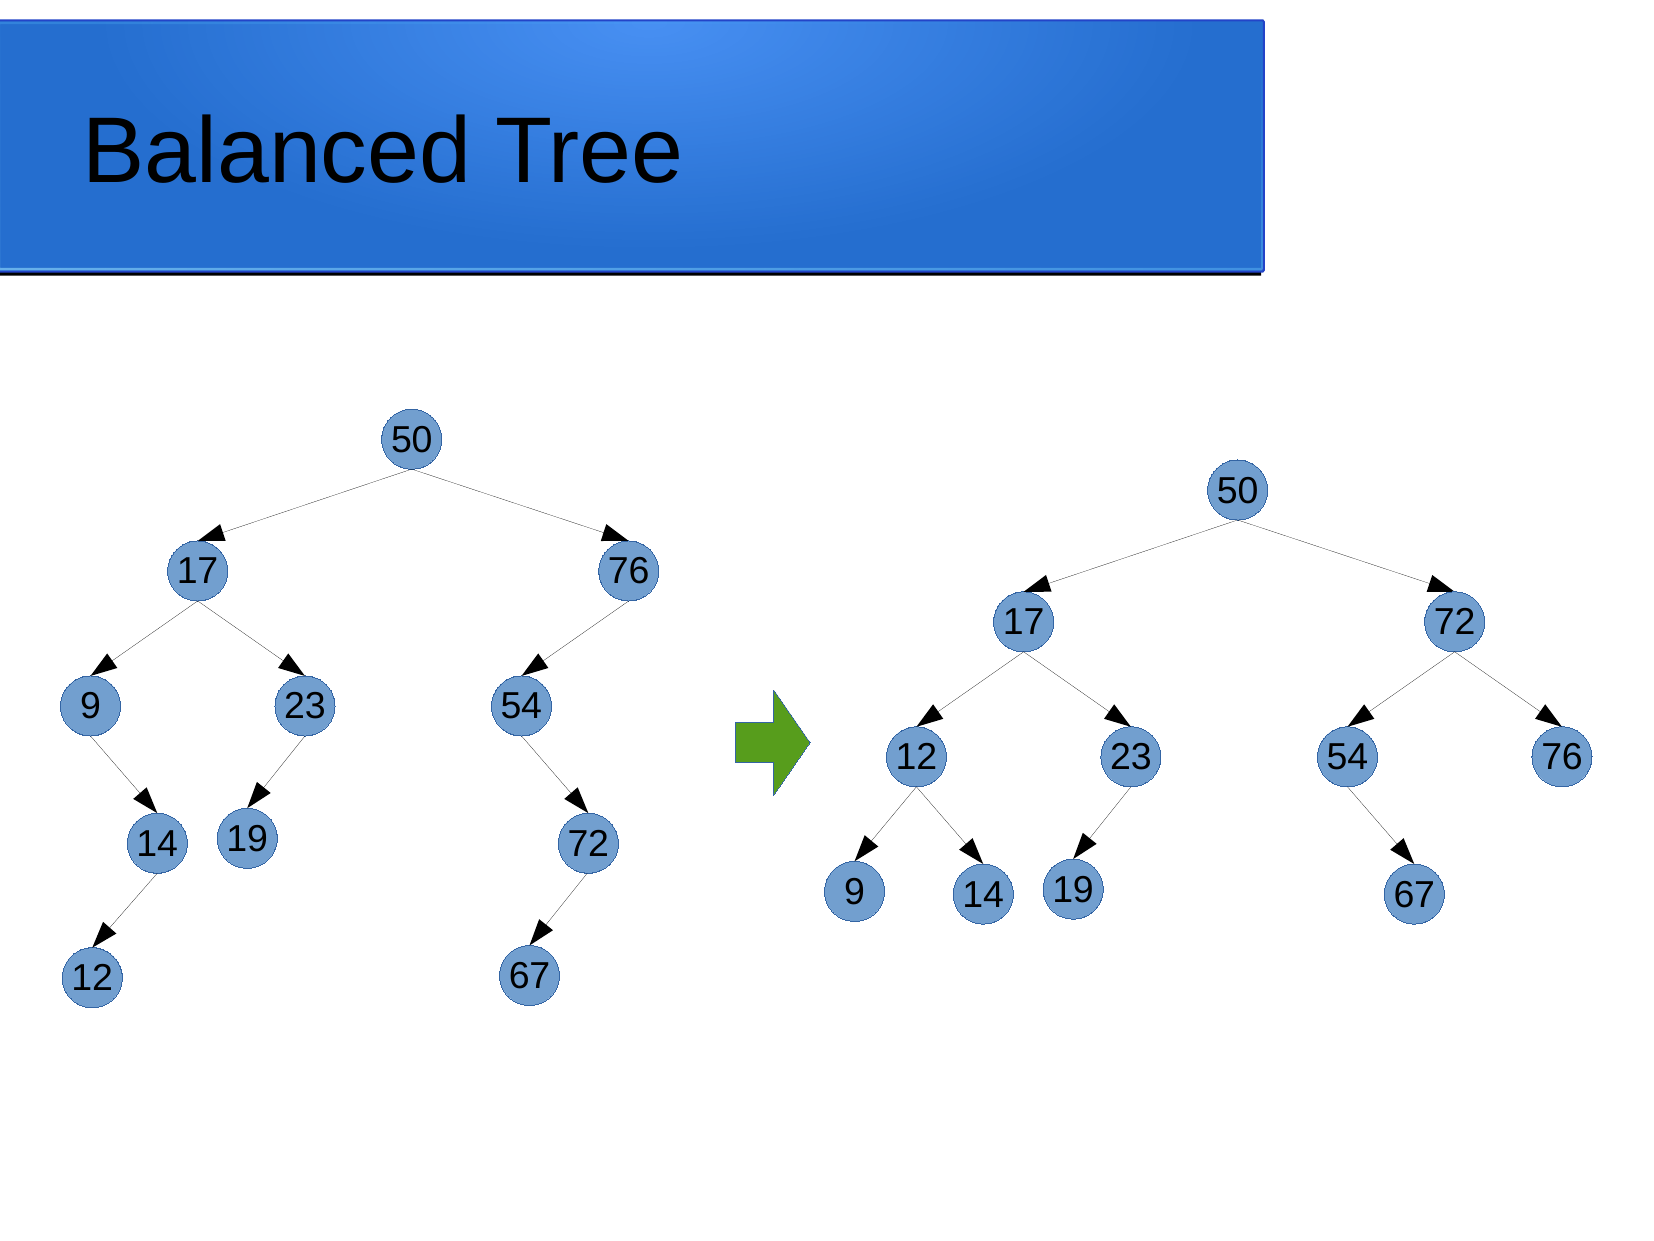

# Balanced Tree
50
50
17
76
17
72
9
23
54
12
23
54
76
19
14
72
19
9
14
67
67
12